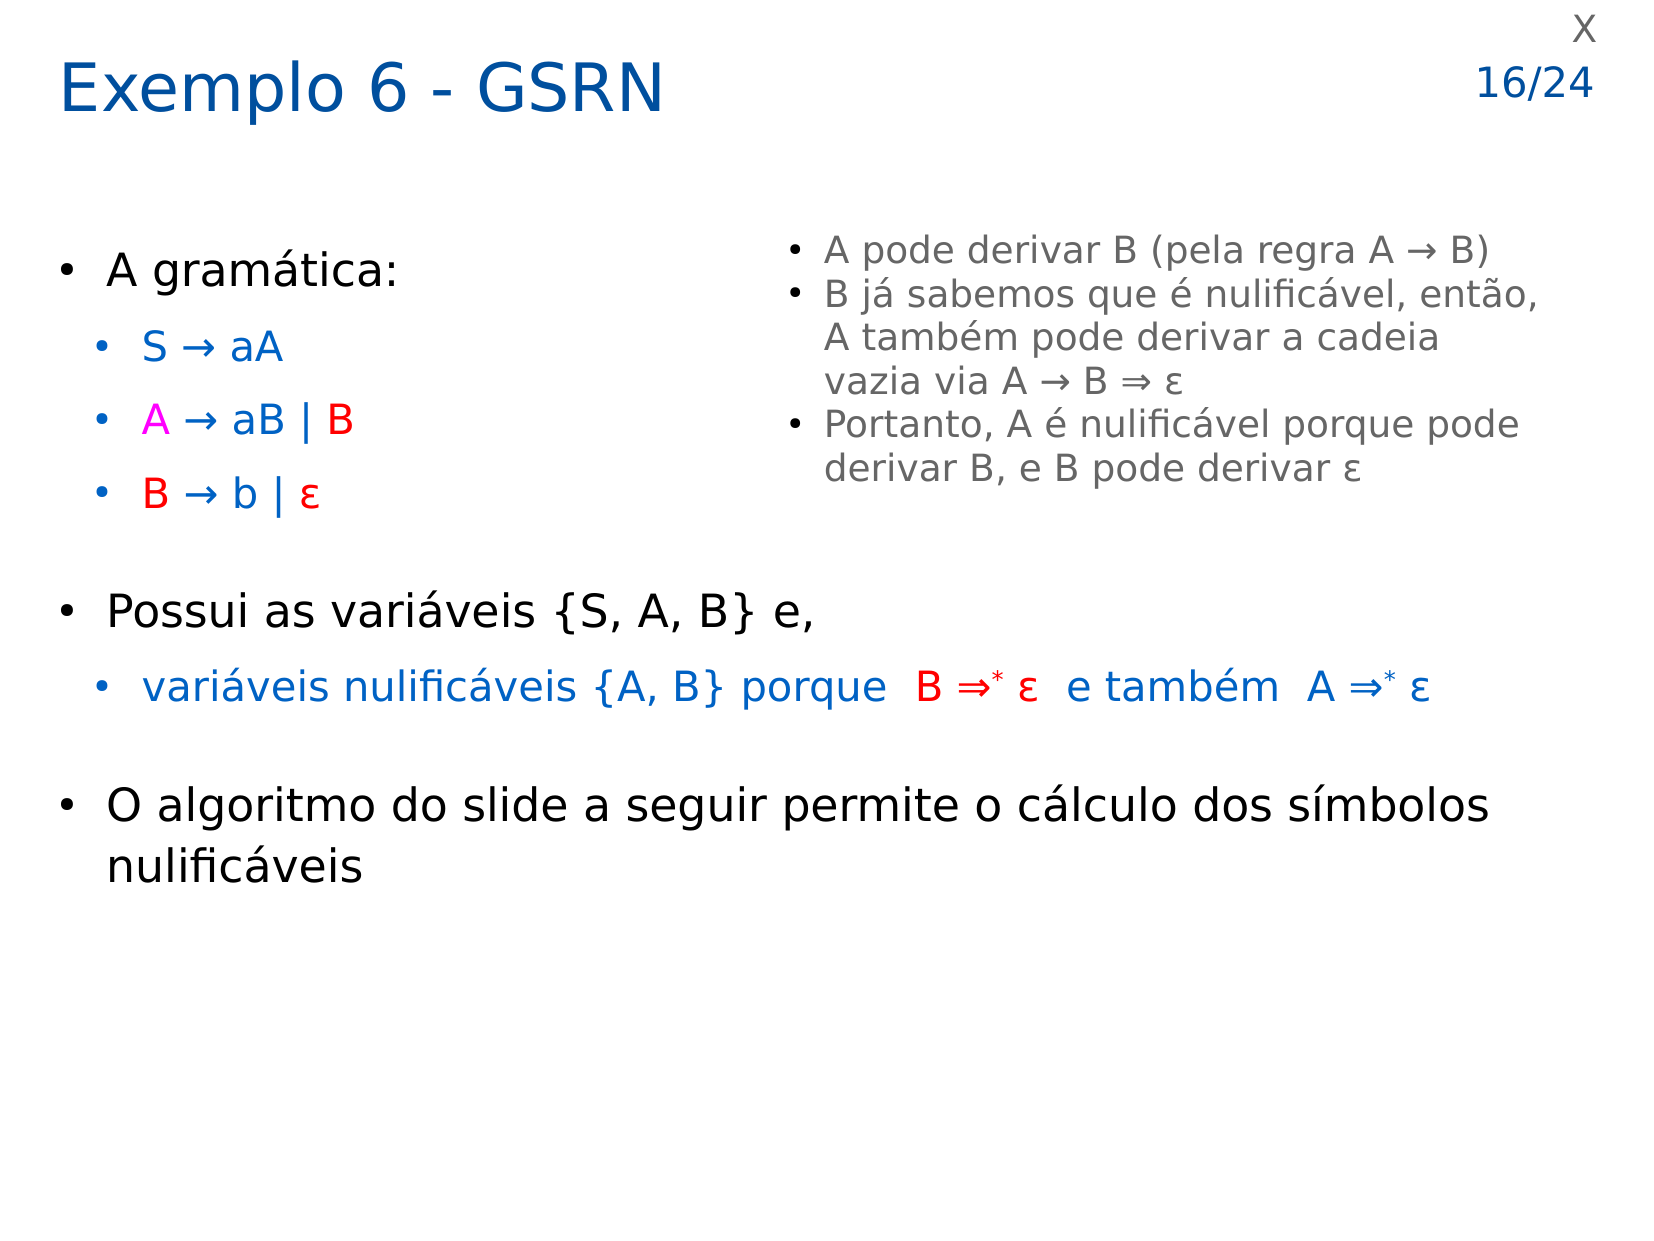

X
# Exemplo 6 - GSRN
16
A pode derivar B (pela regra A → B)
B já sabemos que é nulificável, então, A também pode derivar a cadeia vazia via A → B ⇒ ε
Portanto, A é nulificável porque pode derivar B, e B pode derivar ε
A gramática:
S → aA
A → aB | B
B → b | ε
Possui as variáveis {S, A, B} e,
variáveis nulificáveis {A, B} porque B ⇒* ε e também A ⇒* ε
O algoritmo do slide a seguir permite o cálculo dos símbolos nulificáveis